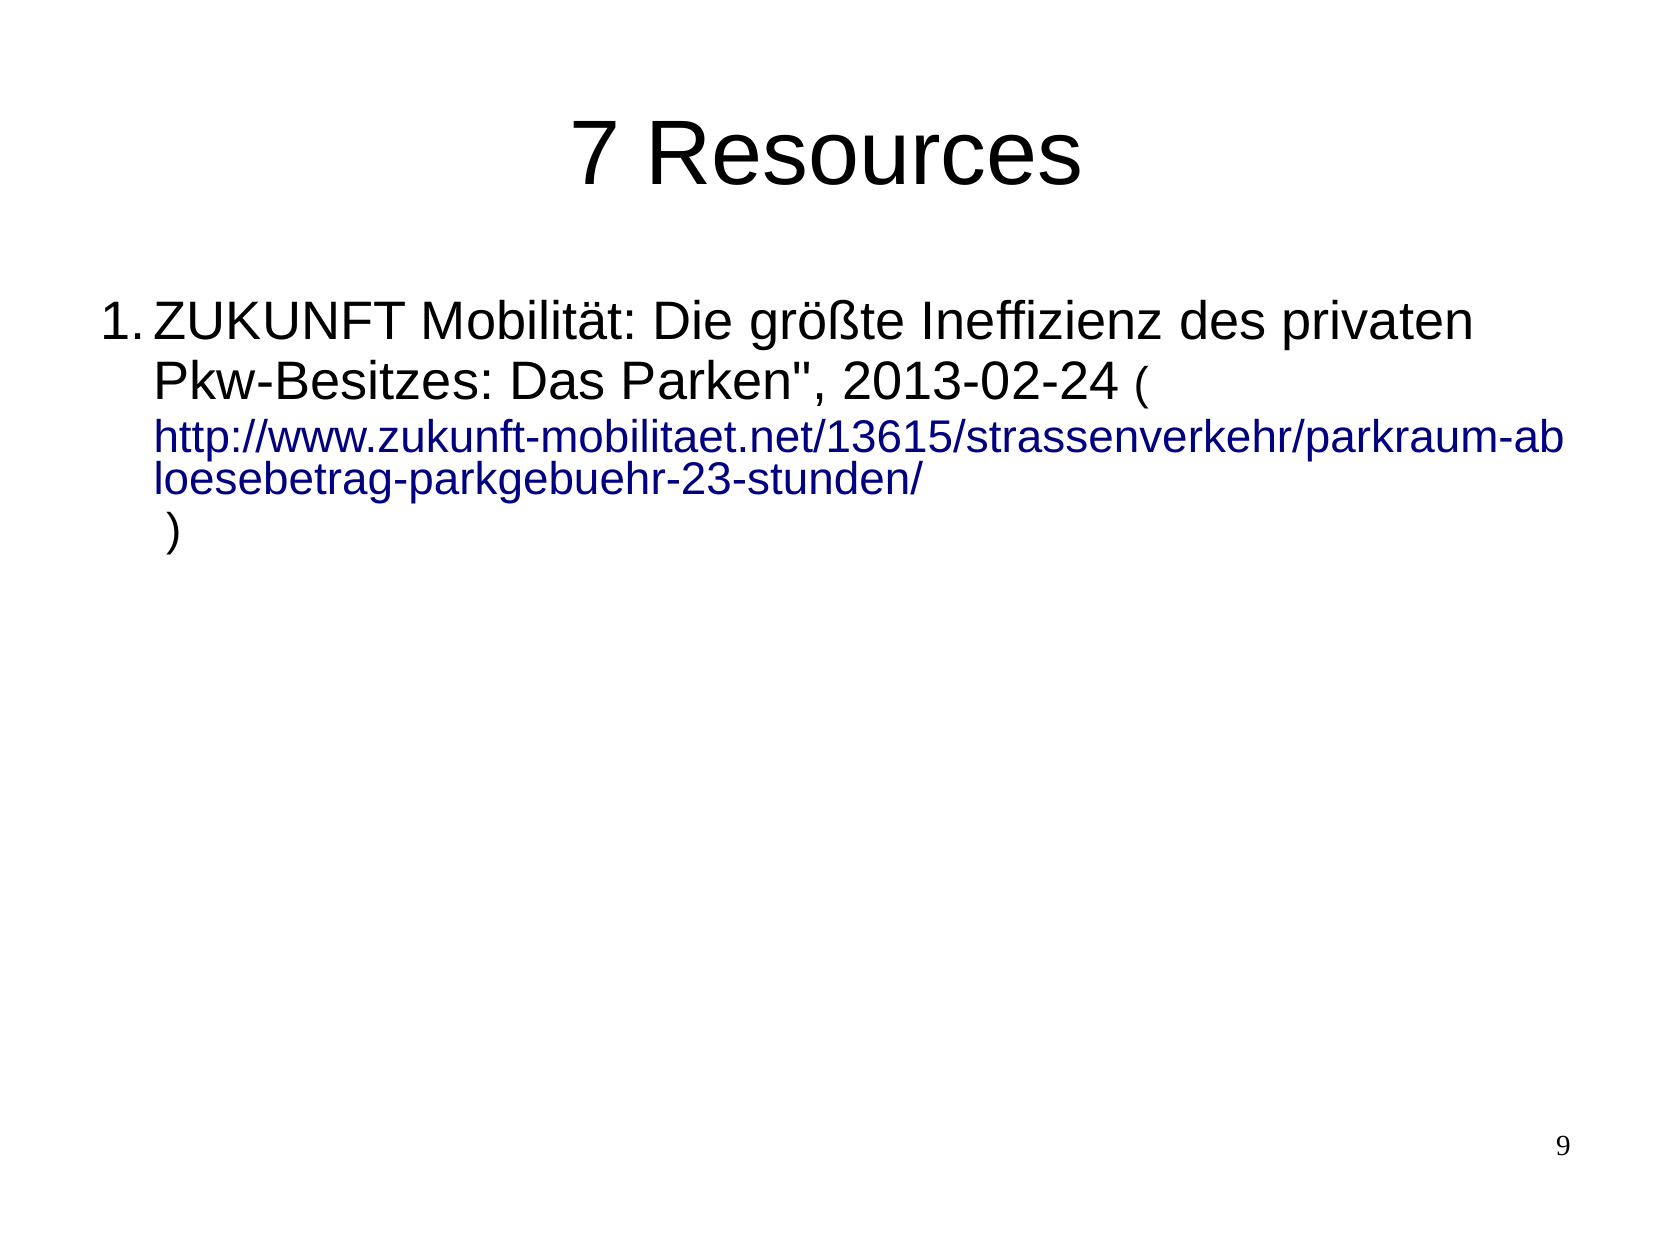

# 7 Resources
ZUKUNFT Mobilität: Die größte Ineffizienz des privaten Pkw-Besitzes: Das Parken", 2013-02-24 ( http://www.zukunft-mobilitaet.net/13615/strassenverkehr/parkraum-abloesebetrag-parkgebuehr-23-stunden/ )
9